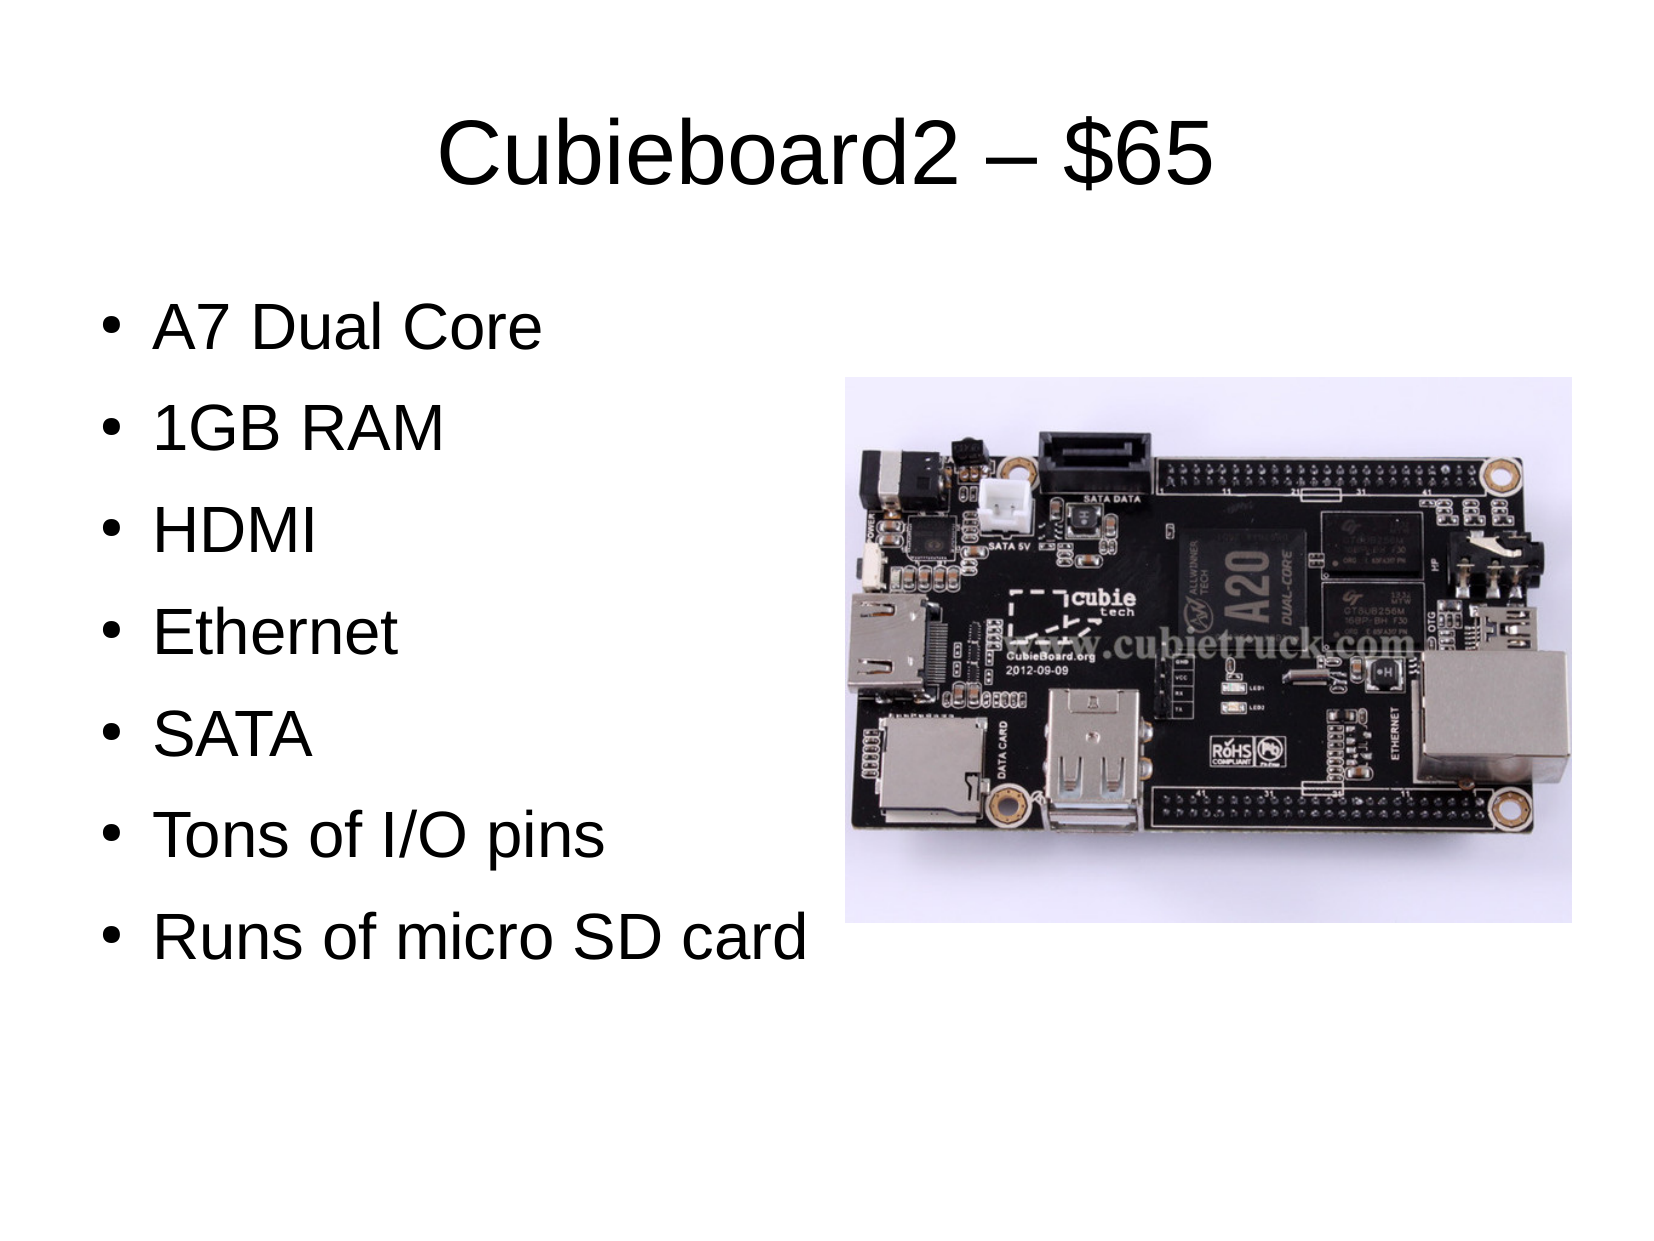

# Cubieboard2 – $65
A7 Dual Core
1GB RAM
HDMI
Ethernet
SATA
Tons of I/O pins
Runs of micro SD card